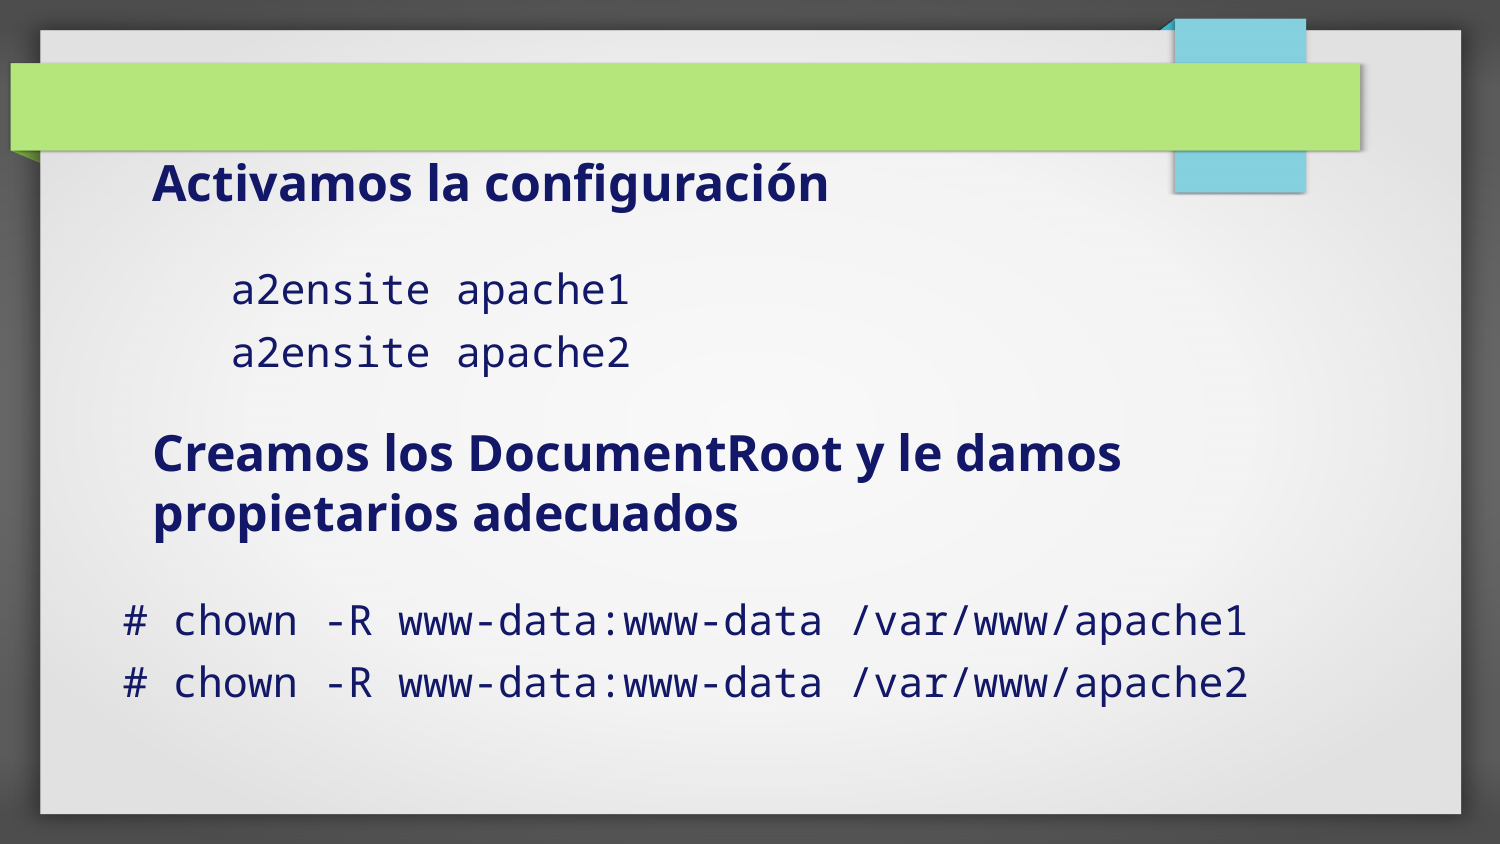

# Activamos la configuración
 a2ensite apache1
 a2ensite apache2
Creamos los DocumentRoot y le damos propietarios adecuados
# chown -R www-data:www-data /var/www/apache1
# chown -R www-data:www-data /var/www/apache2